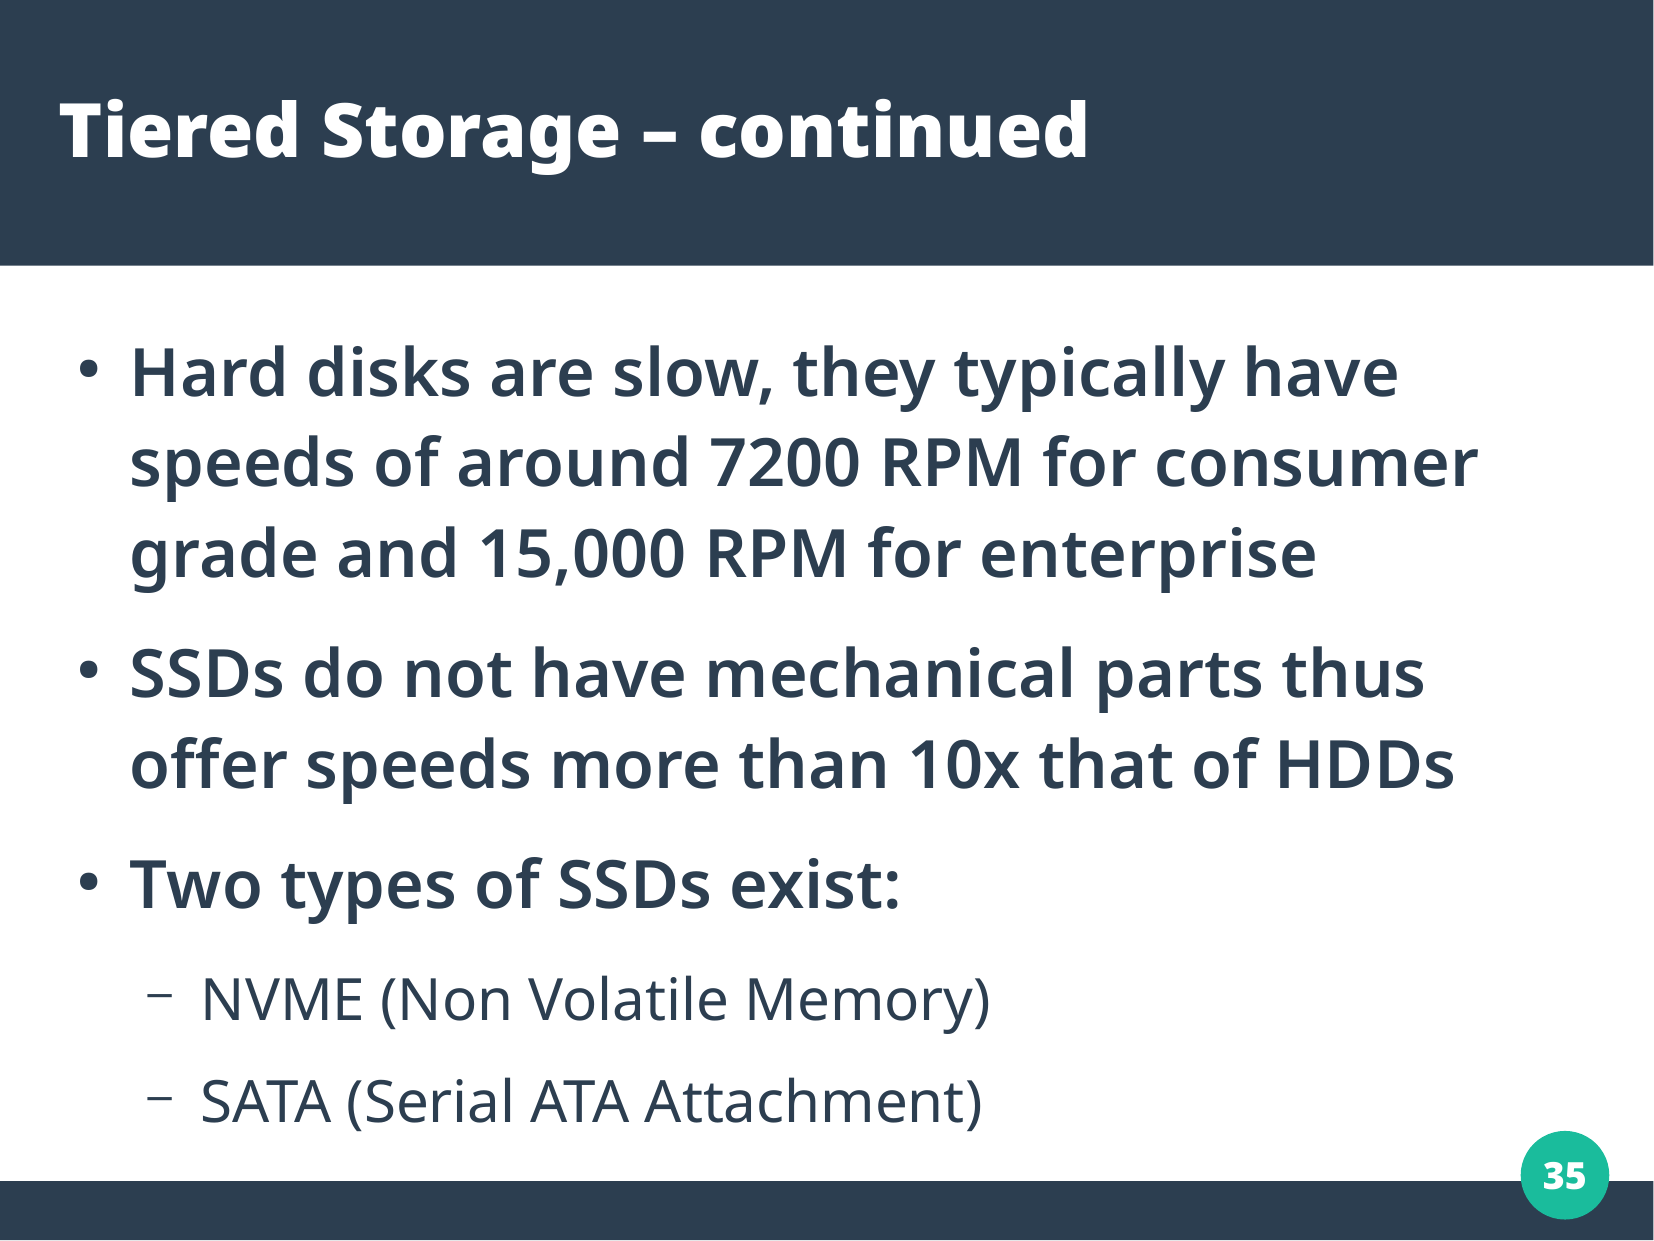

# Tiered Storage – continued
Hard disks are slow, they typically have speeds of around 7200 RPM for consumer grade and 15,000 RPM for enterprise
SSDs do not have mechanical parts thus offer speeds more than 10x that of HDDs
Two types of SSDs exist:
NVME (Non Volatile Memory)
SATA (Serial ATA Attachment)
35